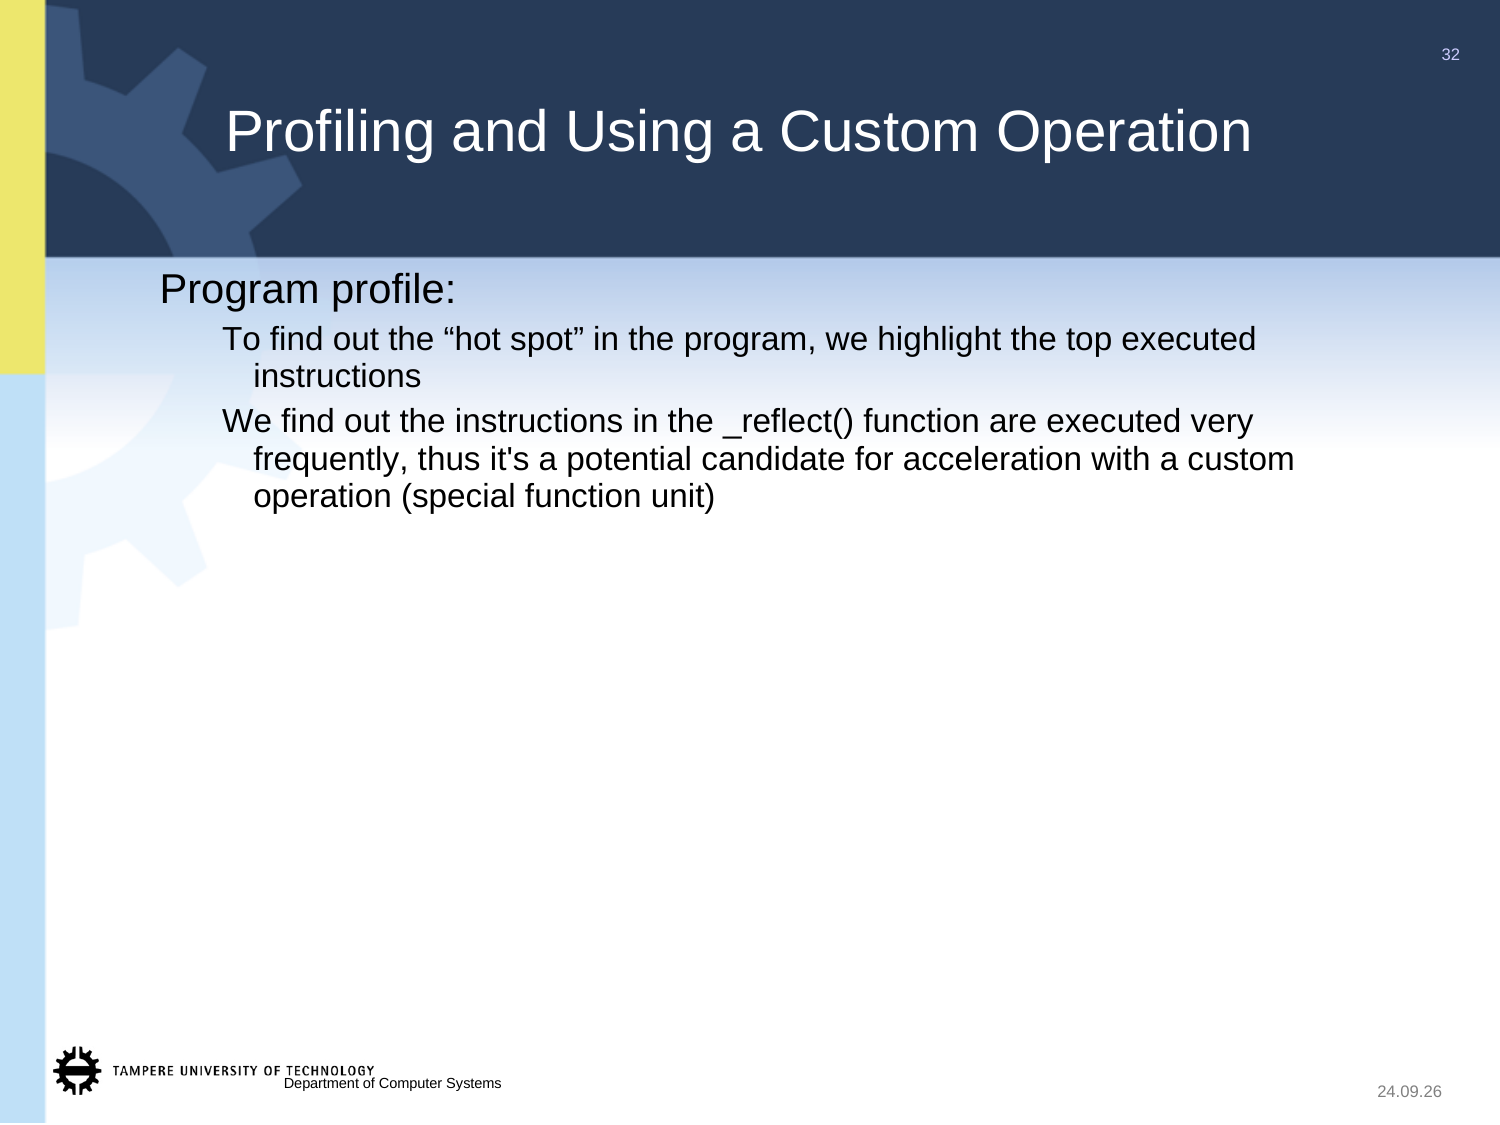

# Profiling and Using a Custom Operation
32
Program profile:
To find out the “hot spot” in the program, we highlight the top executed instructions
We find out the instructions in the _reflect() function are executed very frequently, thus it's a potential candidate for acceleration with a custom operation (special function unit)